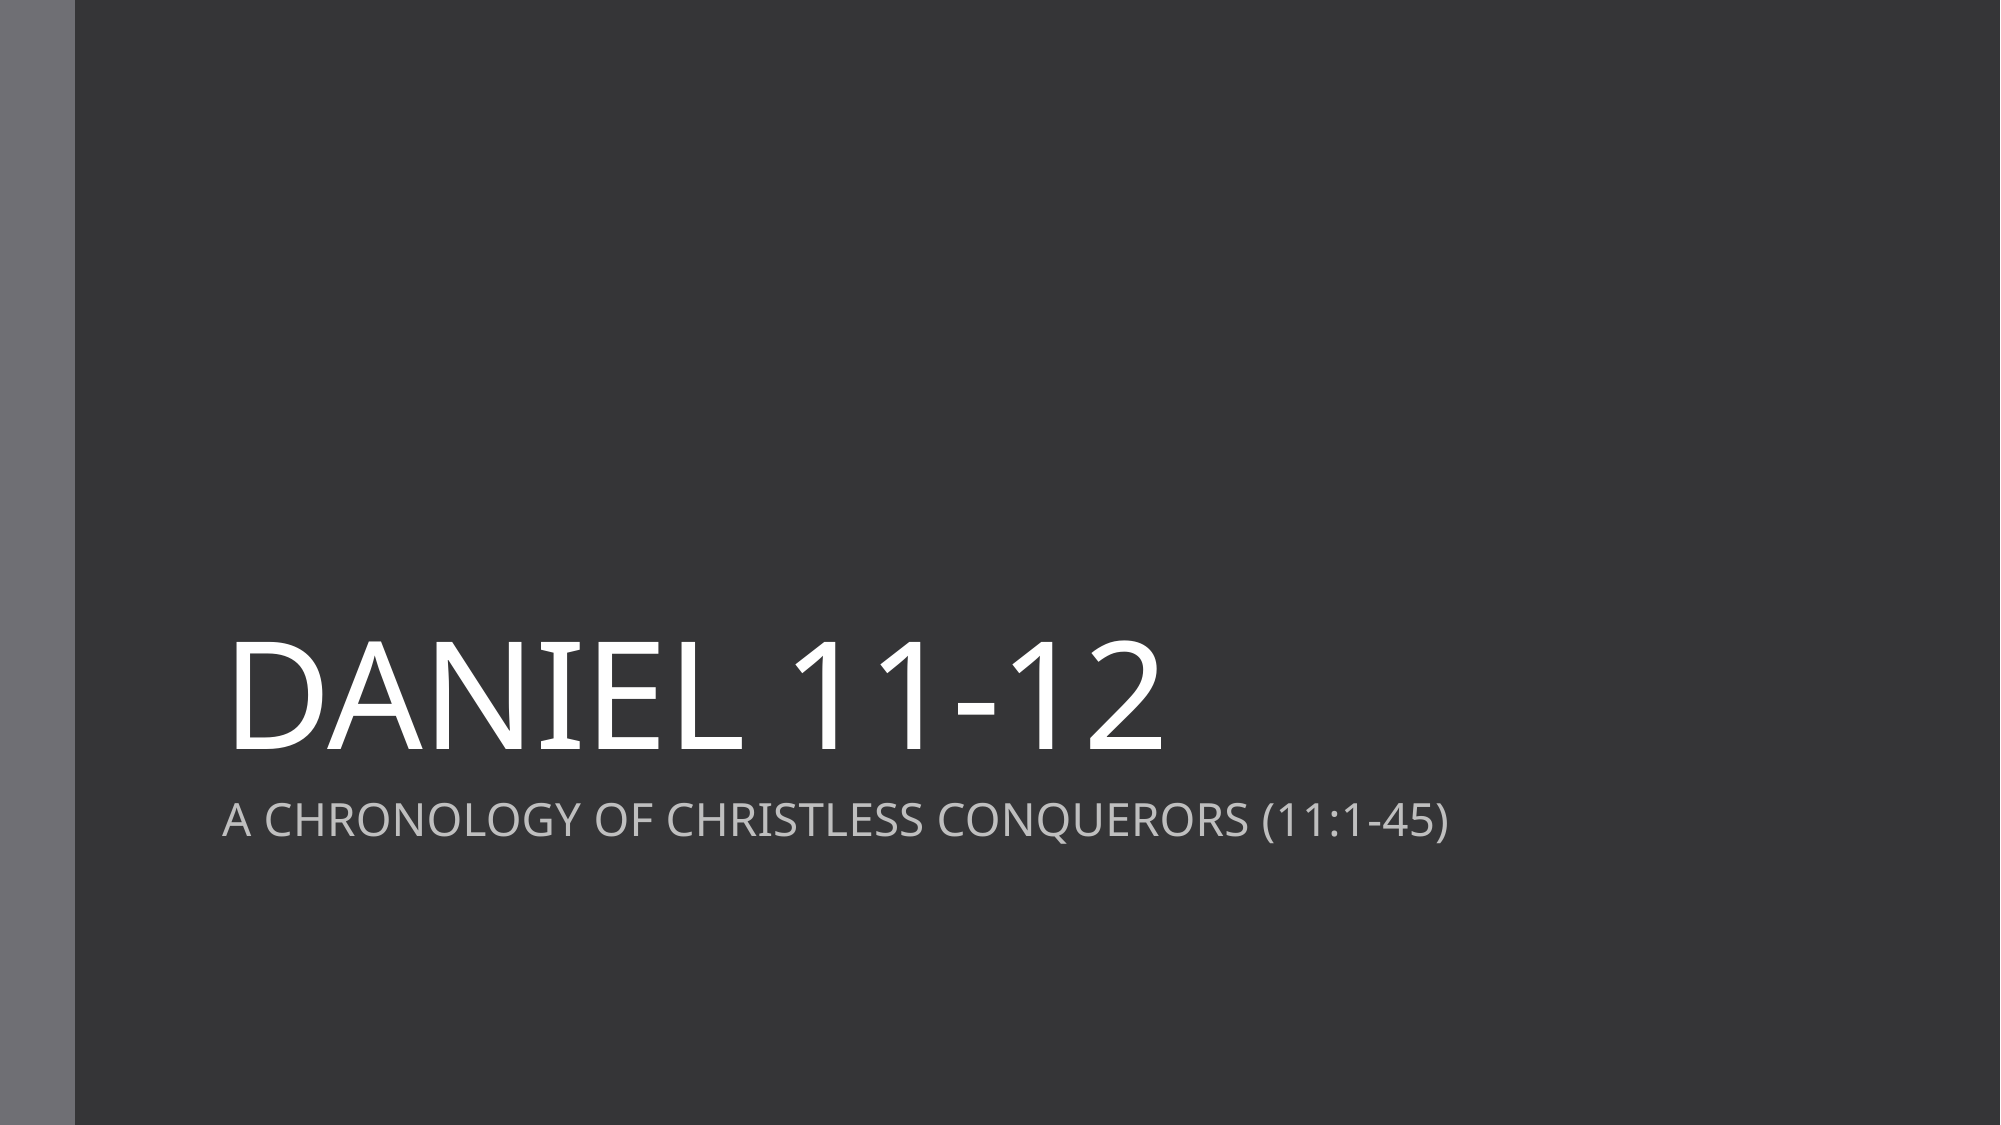

# DANIEL 11-12
A CHRONOLOGY OF CHRISTLESS CONQUERORS (11:1-45)